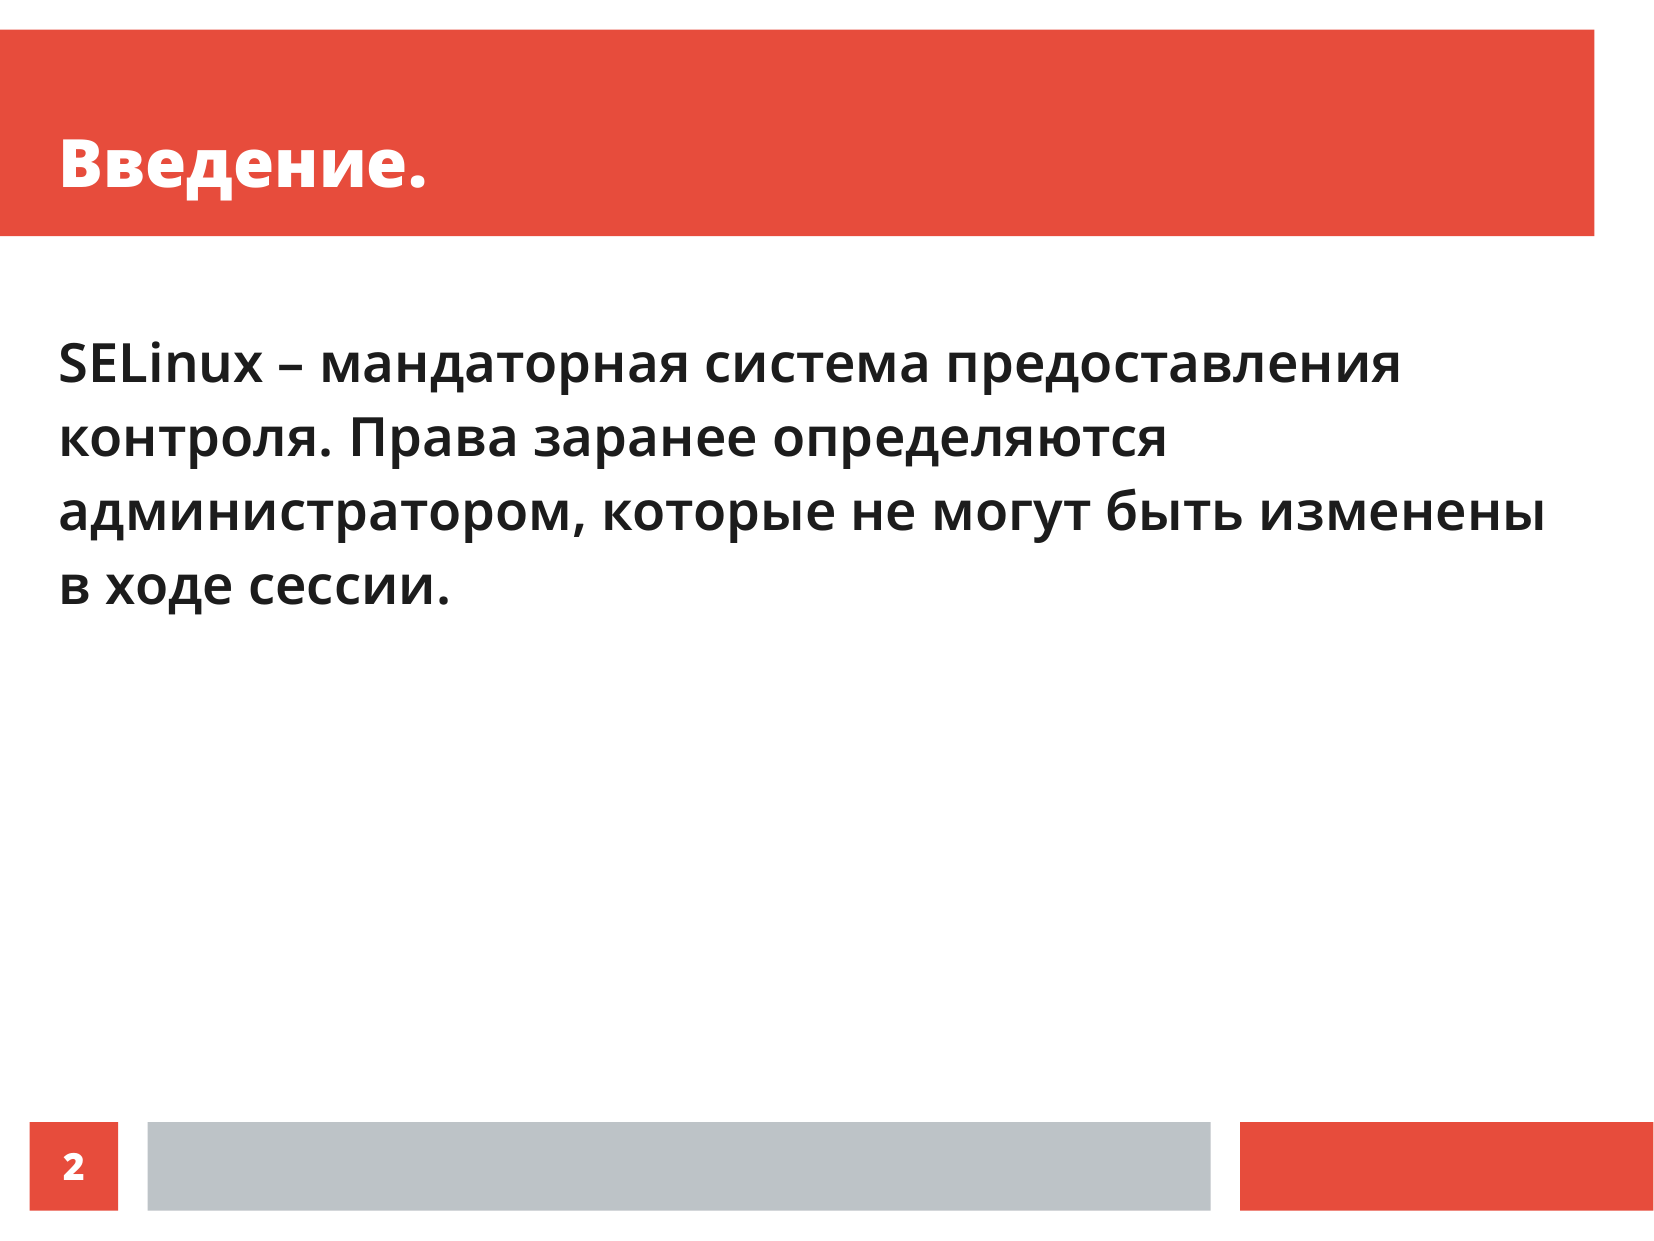

# Введение.
SELinux – мандаторная система предоставления контроля. Права заранее определяются администратором, которые не могут быть изменены в ходе сессии.
2